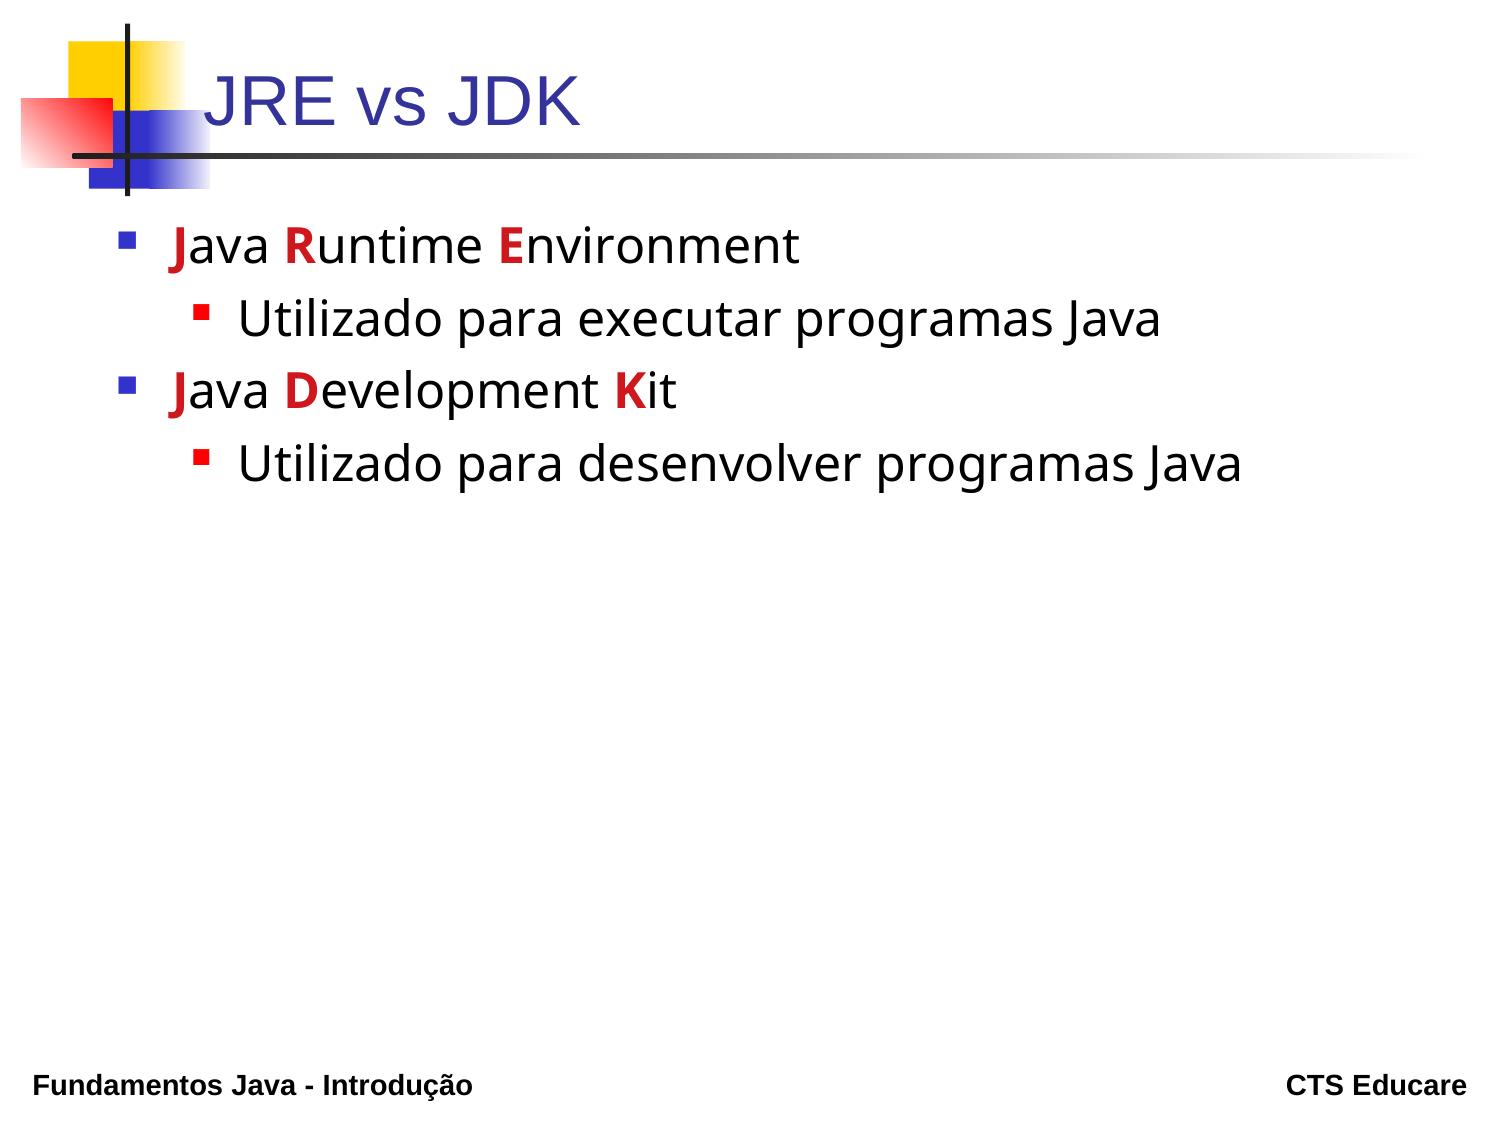

# JRE vs JDK
Java Runtime Environment
Utilizado para executar programas Java
Java Development Kit
Utilizado para desenvolver programas Java